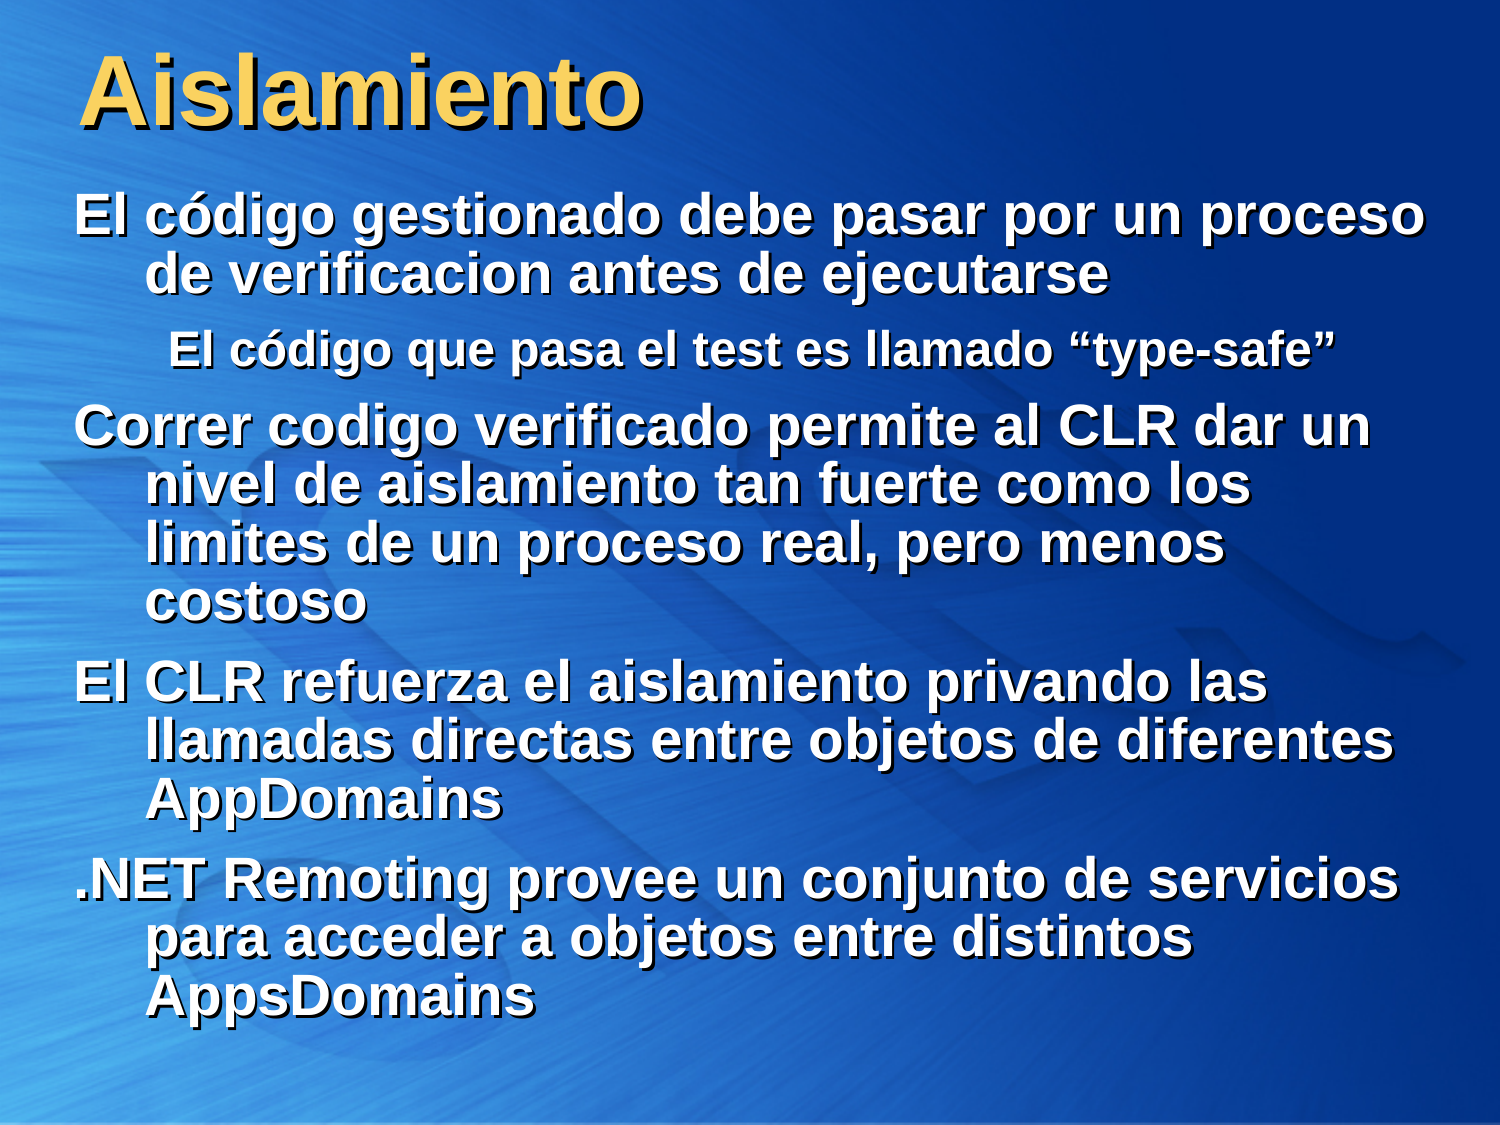

# Aislamiento
El código gestionado debe pasar por un proceso de verificacion antes de ejecutarse
El código que pasa el test es llamado “type-safe”
Correr codigo verificado permite al CLR dar un nivel de aislamiento tan fuerte como los limites de un proceso real, pero menos costoso
El CLR refuerza el aislamiento privando las llamadas directas entre objetos de diferentes AppDomains
.NET Remoting provee un conjunto de servicios para acceder a objetos entre distintos AppsDomains